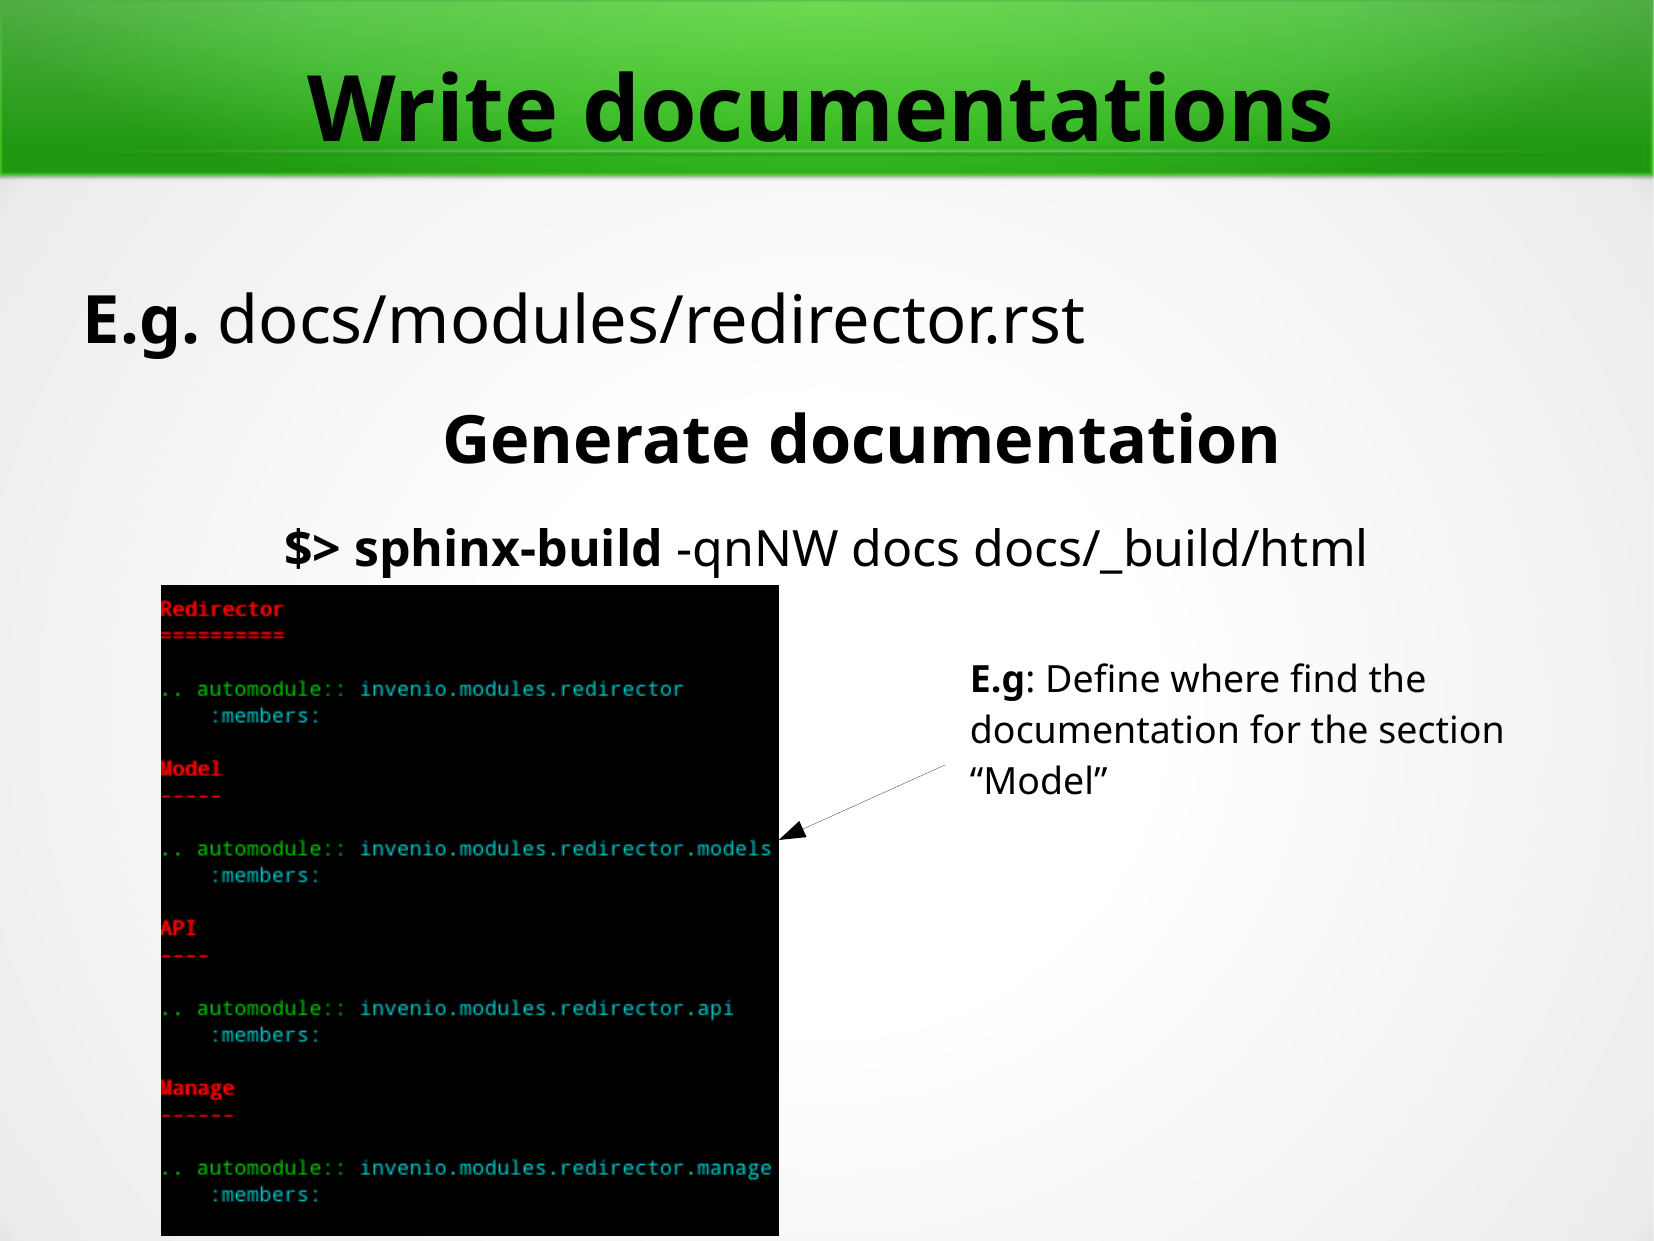

# Write documentations
E.g. docs/modules/redirector.rst
Generate documentation
$> sphinx-build -qnNW docs docs/_build/html
E.g: Define where find the documentation for the section “Model”